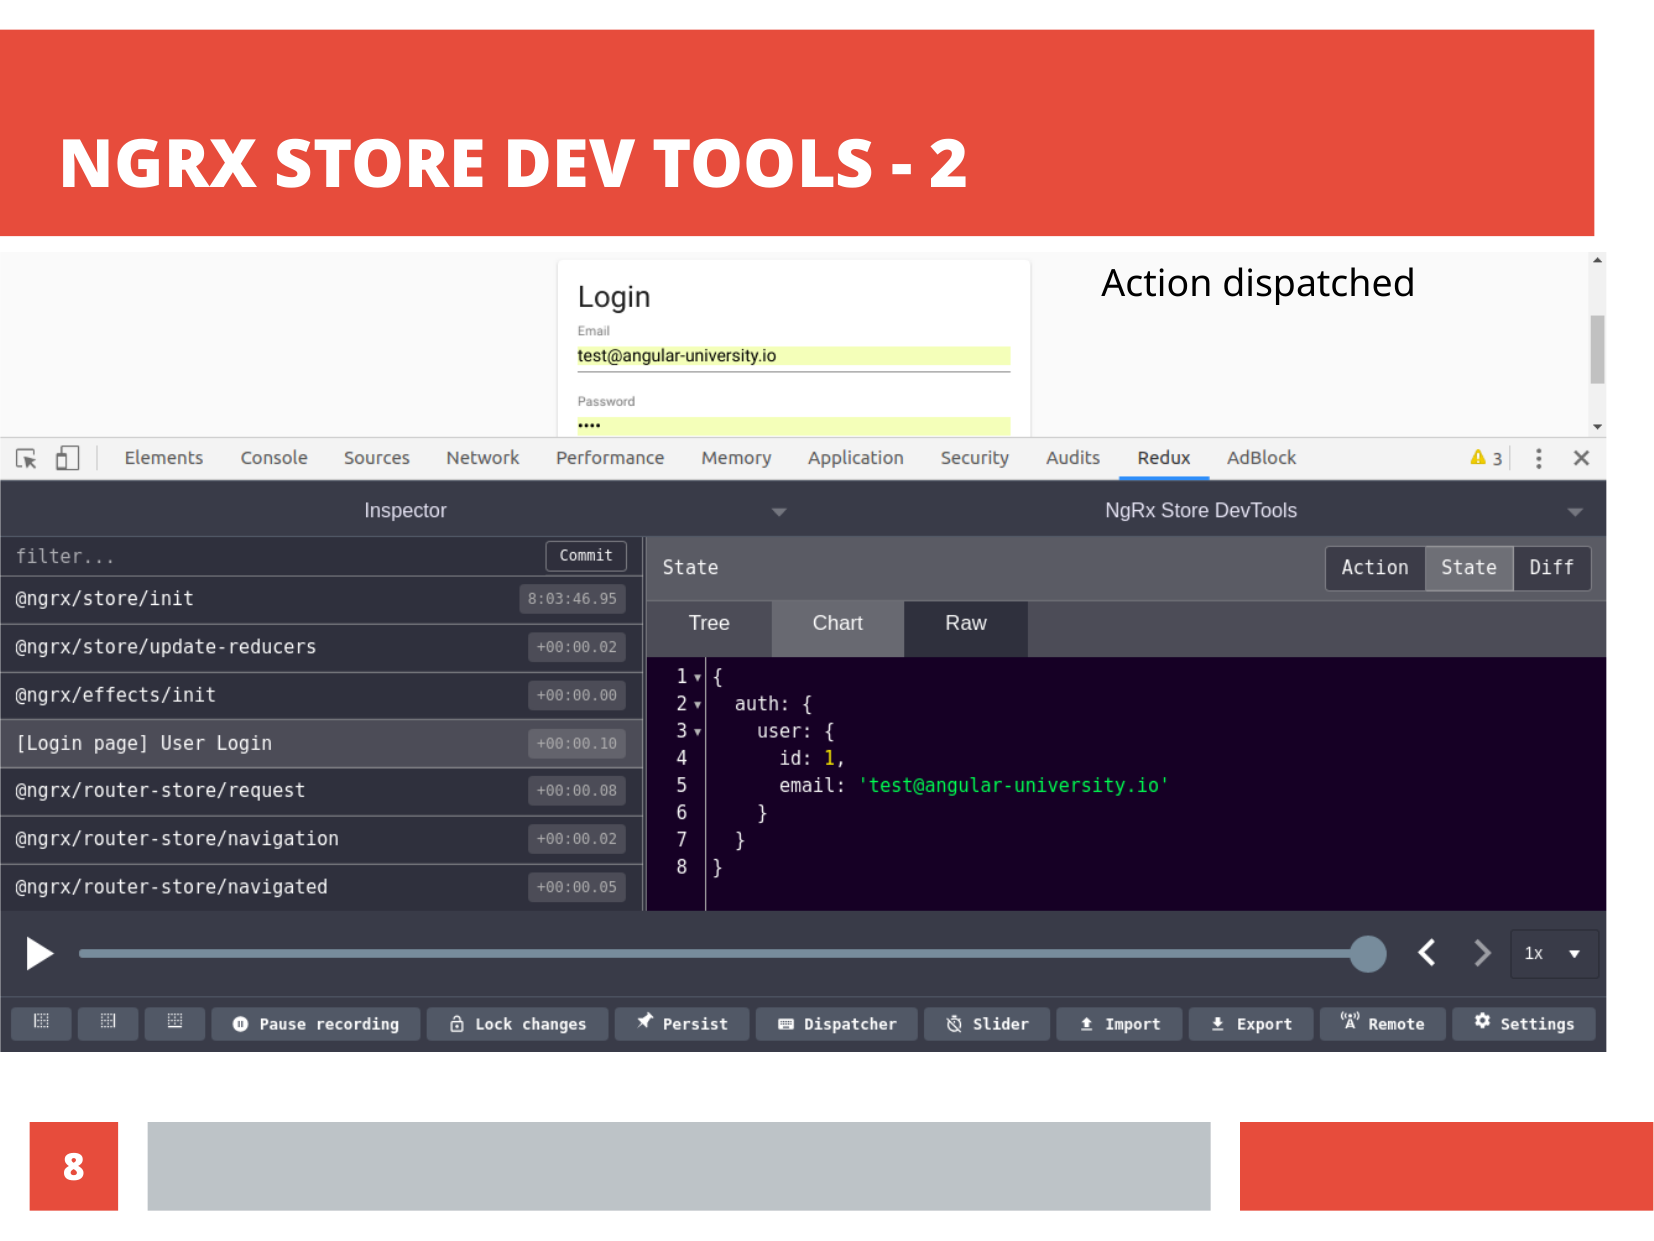

# NGRX STORE DEV TOOLS - 2
Action dispatched
8